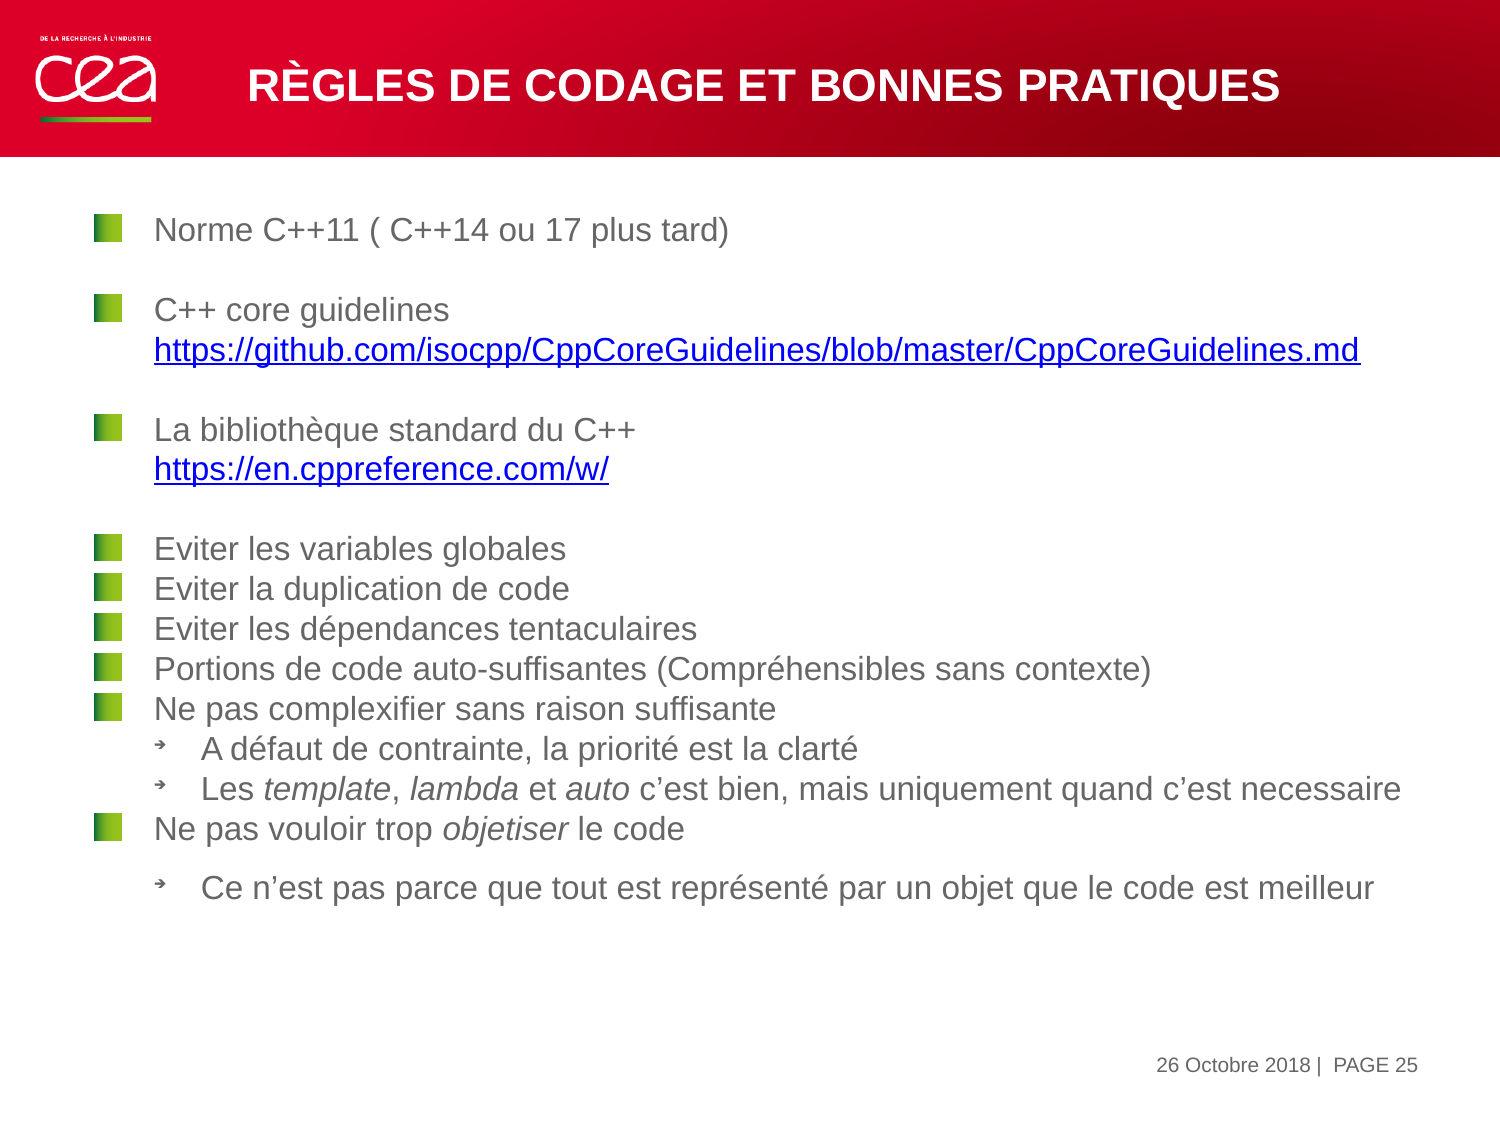

# Règles de codage et bonnes pratiques
Norme C++11 ( C++14 ou 17 plus tard)
C++ core guidelines
https://github.com/isocpp/CppCoreGuidelines/blob/master/CppCoreGuidelines.md
La bibliothèque standard du C++
https://en.cppreference.com/w/
Eviter les variables globales
Eviter la duplication de code
Eviter les dépendances tentaculaires
Portions de code auto-suffisantes (Compréhensibles sans contexte)
Ne pas complexifier sans raison suffisante
A défaut de contrainte, la priorité est la clarté
Les template, lambda et auto c’est bien, mais uniquement quand c’est necessaire
Ne pas vouloir trop objetiser le code
Ce n’est pas parce que tout est représenté par un objet que le code est meilleur
| PAGE
26 Octobre 2018